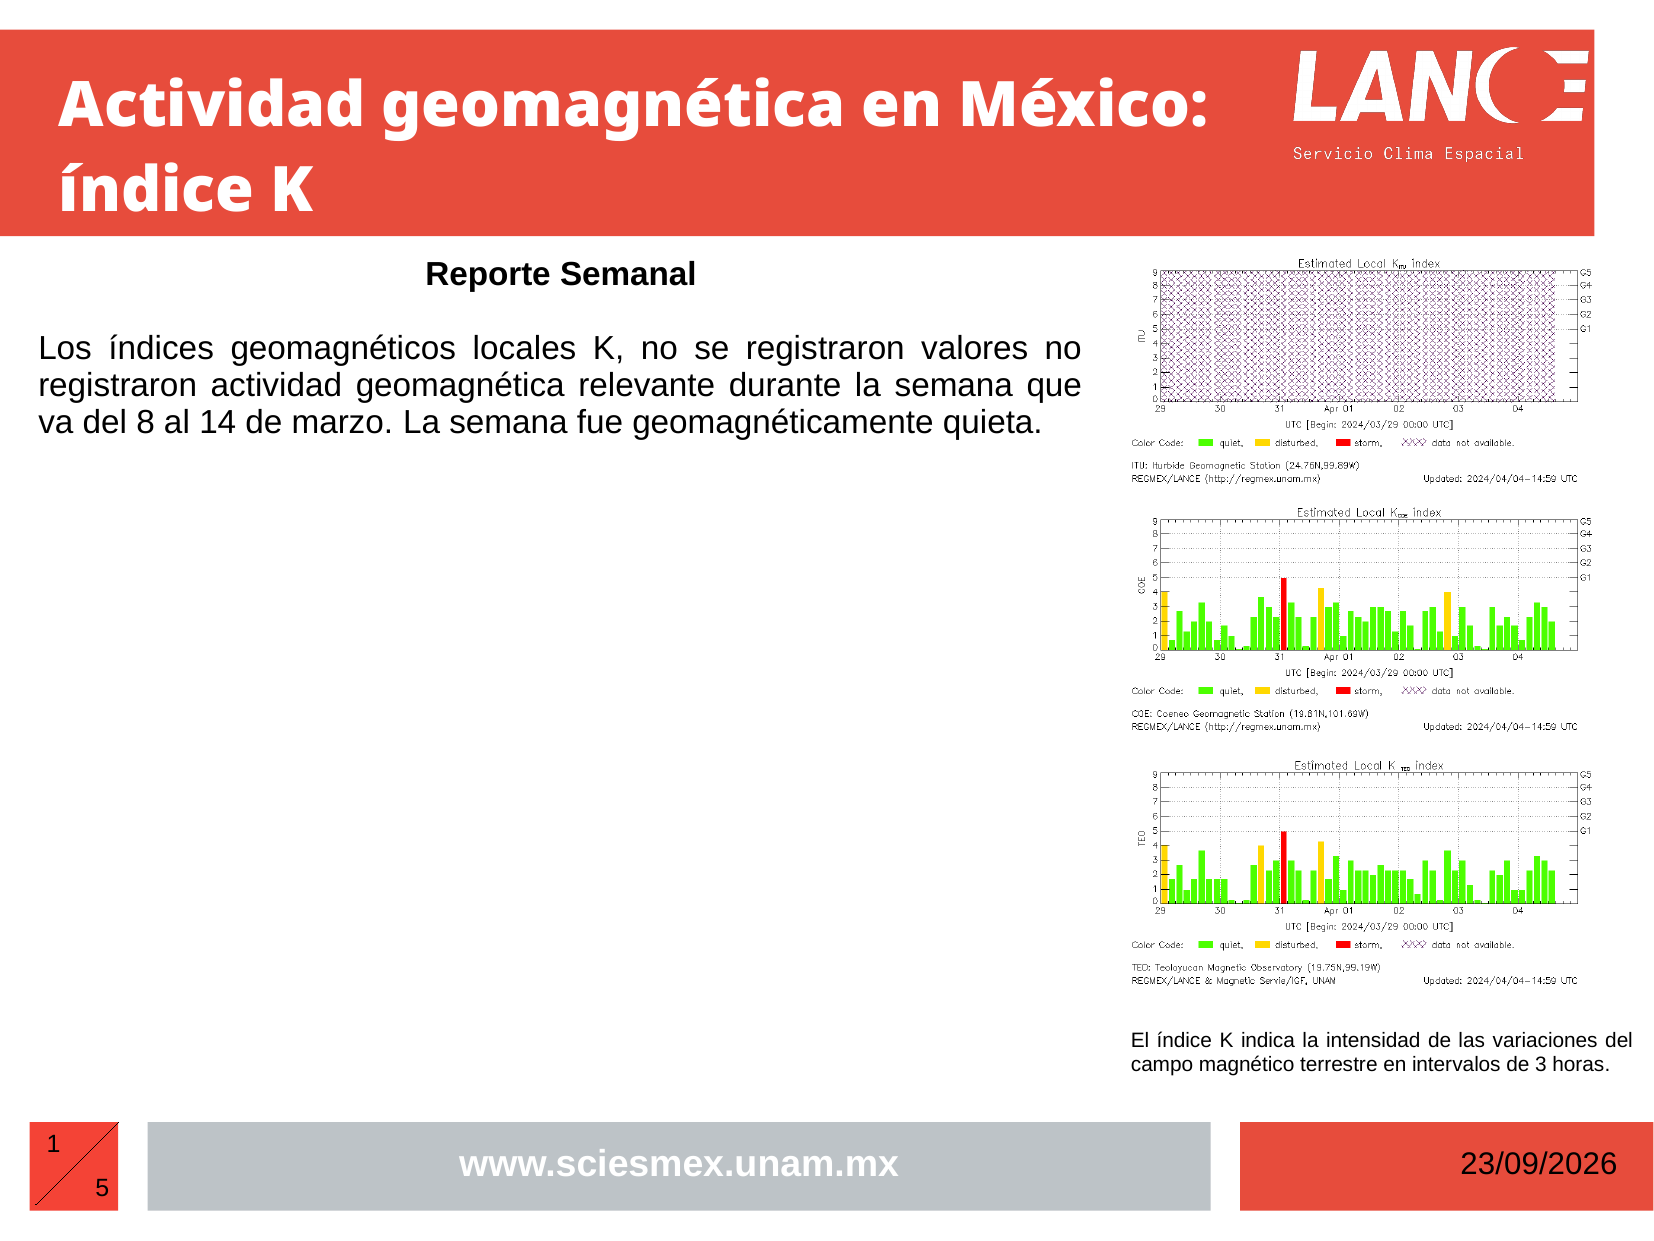

# Actividad geomagnética en México: índice K
Reporte Semanal
Los índices geomagnéticos locales K, no se registraron valores no registraron actividad geomagnética relevante durante la semana que va del 8 al 14 de marzo. La semana fue geomagnéticamente quieta.
El índice K indica la intensidad de las variaciones del campo magnético terrestre en intervalos de 3 horas.
www.sciesmex.unam.mx
5